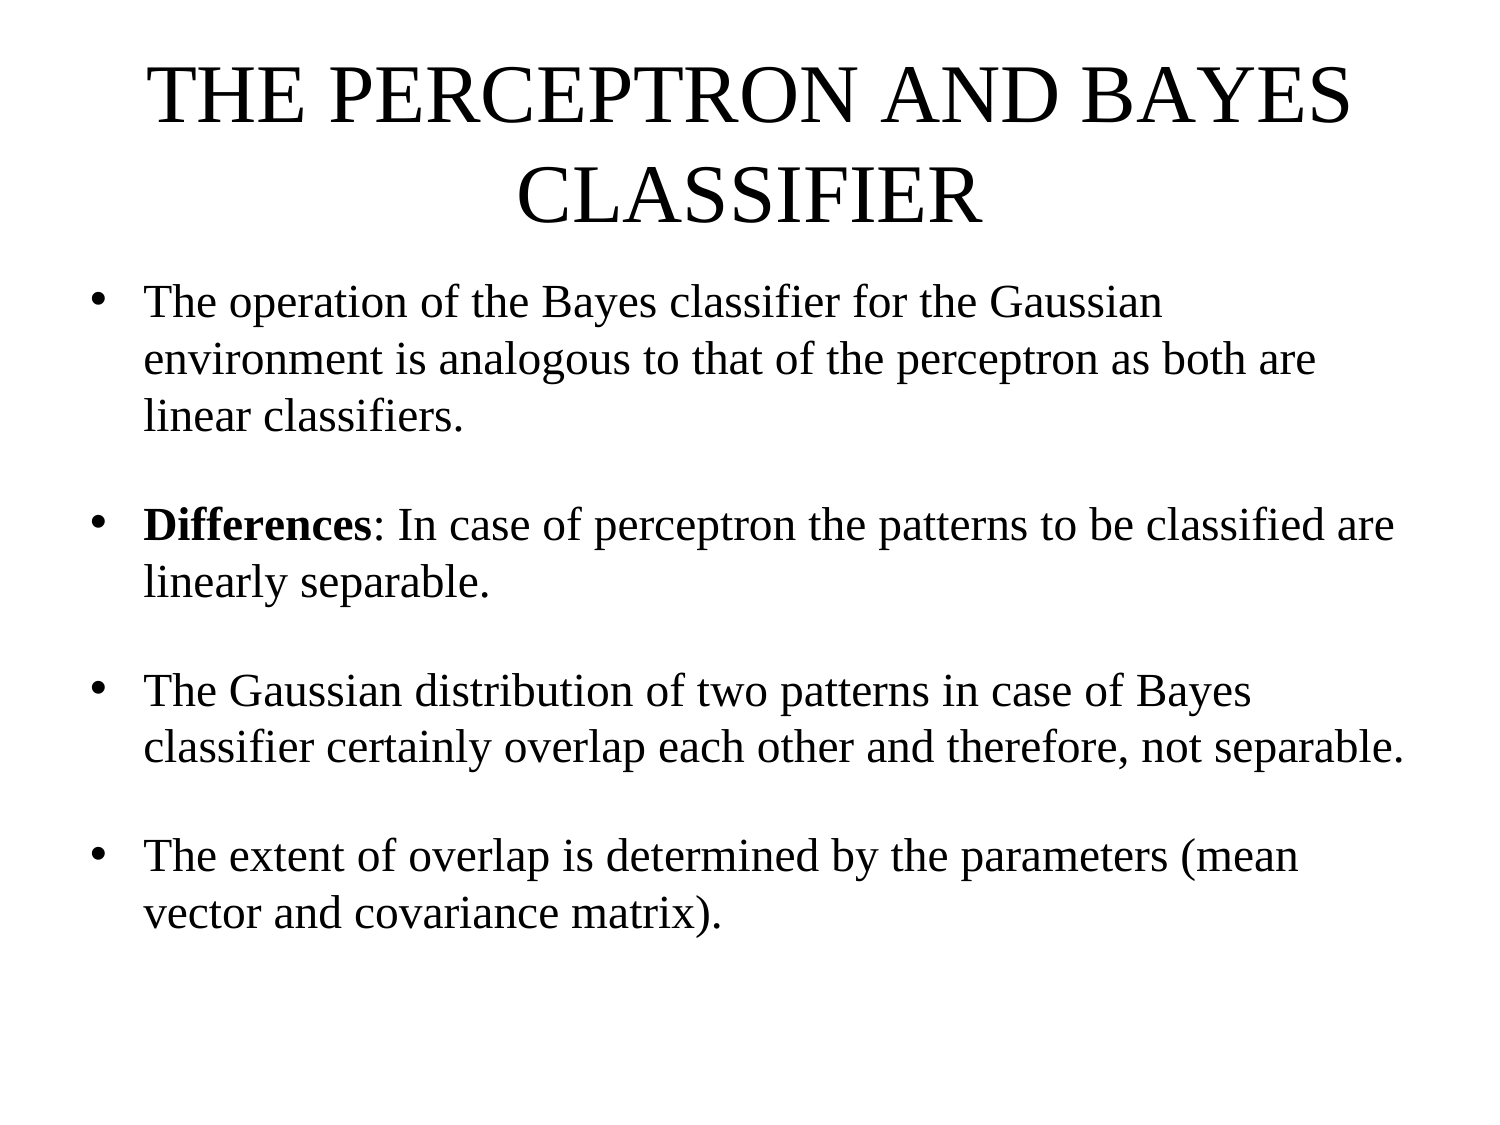

# THE PERCEPTRON AND BAYES CLASSIFIER
The operation of the Bayes classifier for the Gaussian environment is analogous to that of the perceptron as both are linear classifiers.
Differences: In case of perceptron the patterns to be classified are linearly separable.
The Gaussian distribution of two patterns in case of Bayes classifier certainly overlap each other and therefore, not separable.
The extent of overlap is determined by the parameters (mean vector and covariance matrix).